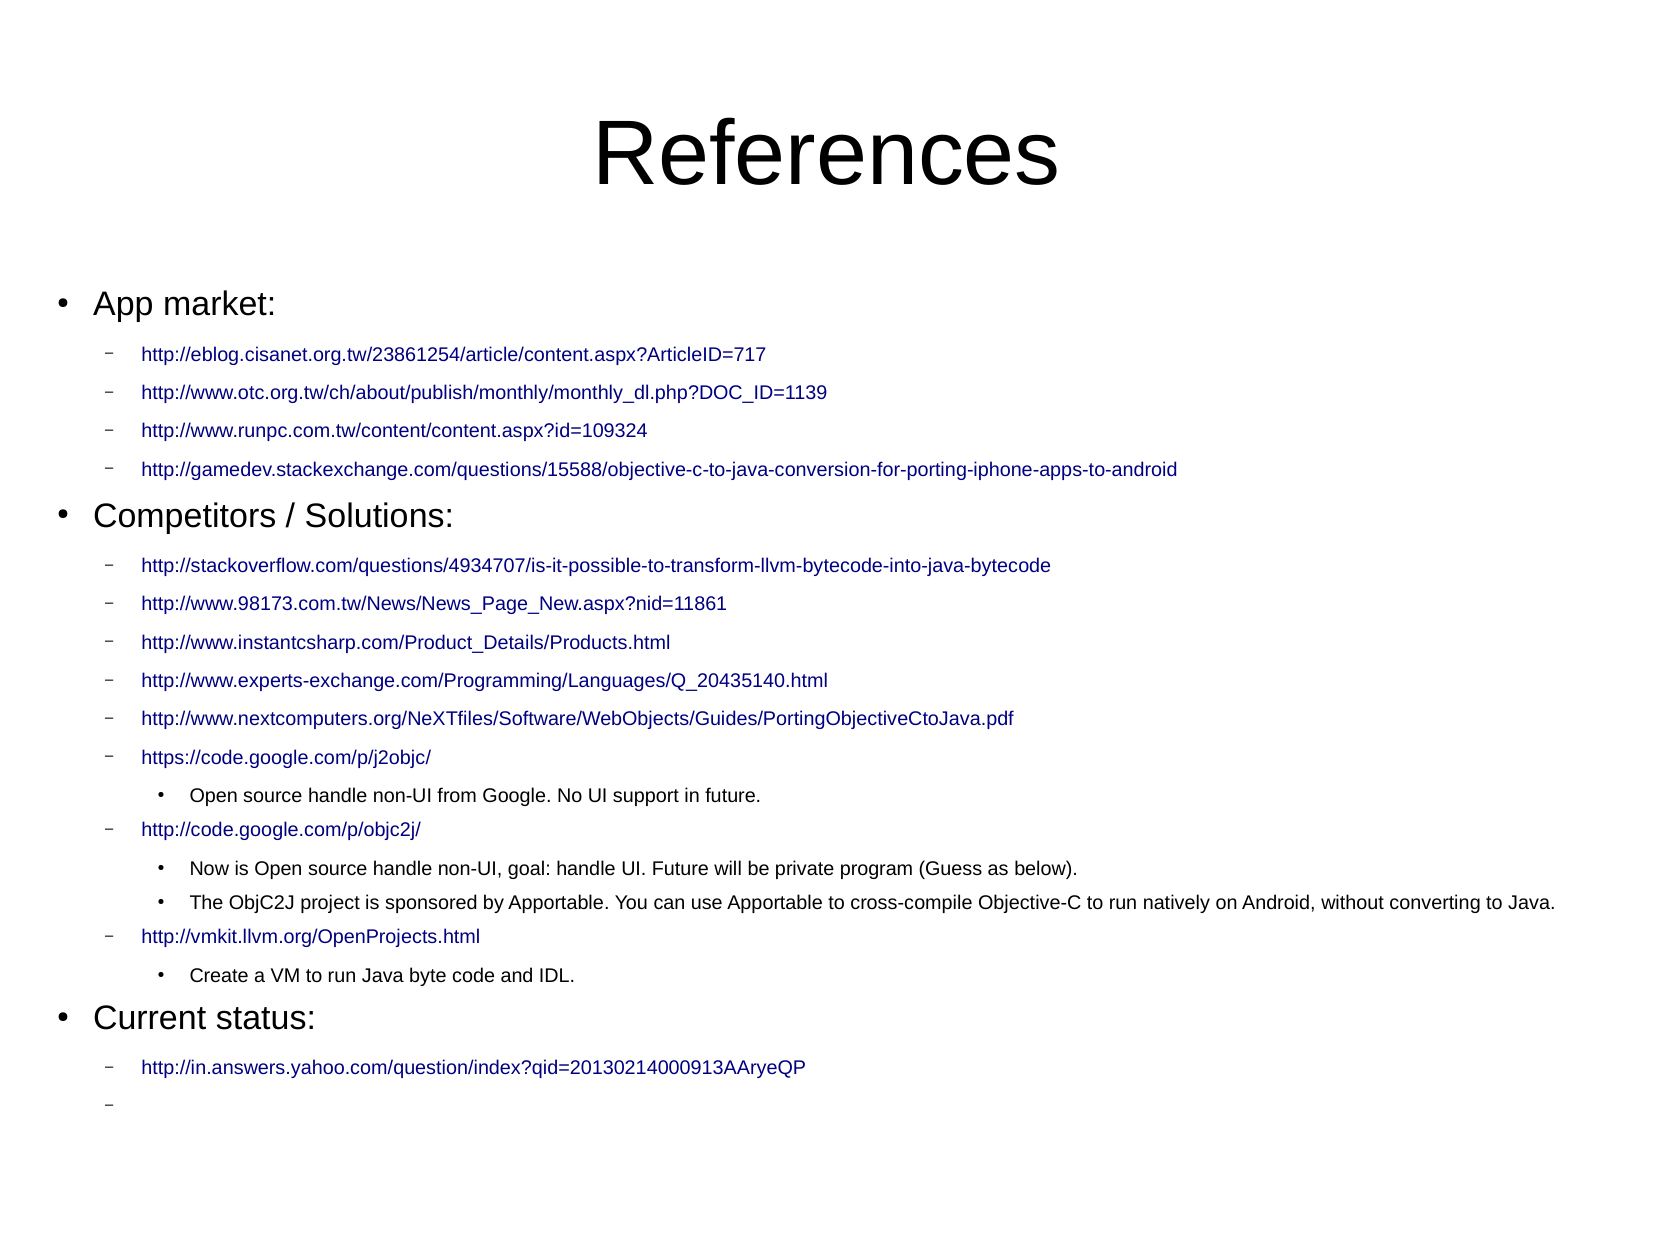

# References
App market:
http://eblog.cisanet.org.tw/23861254/article/content.aspx?ArticleID=717
http://www.otc.org.tw/ch/about/publish/monthly/monthly_dl.php?DOC_ID=1139
http://www.runpc.com.tw/content/content.aspx?id=109324
http://gamedev.stackexchange.com/questions/15588/objective-c-to-java-conversion-for-porting-iphone-apps-to-android
Competitors / Solutions:
http://stackoverflow.com/questions/4934707/is-it-possible-to-transform-llvm-bytecode-into-java-bytecode
http://www.98173.com.tw/News/News_Page_New.aspx?nid=11861
http://www.instantcsharp.com/Product_Details/Products.html
http://www.experts-exchange.com/Programming/Languages/Q_20435140.html
http://www.nextcomputers.org/NeXTfiles/Software/WebObjects/Guides/PortingObjectiveCtoJava.pdf
https://code.google.com/p/j2objc/
Open source handle non-UI from Google. No UI support in future.
http://code.google.com/p/objc2j/
Now is Open source handle non-UI, goal: handle UI. Future will be private program (Guess as below).
The ObjC2J project is sponsored by Apportable. You can use Apportable to cross-compile Objective-C to run natively on Android, without converting to Java.
http://vmkit.llvm.org/OpenProjects.html
Create a VM to run Java byte code and IDL.
Current status:
http://in.answers.yahoo.com/question/index?qid=20130214000913AAryeQP